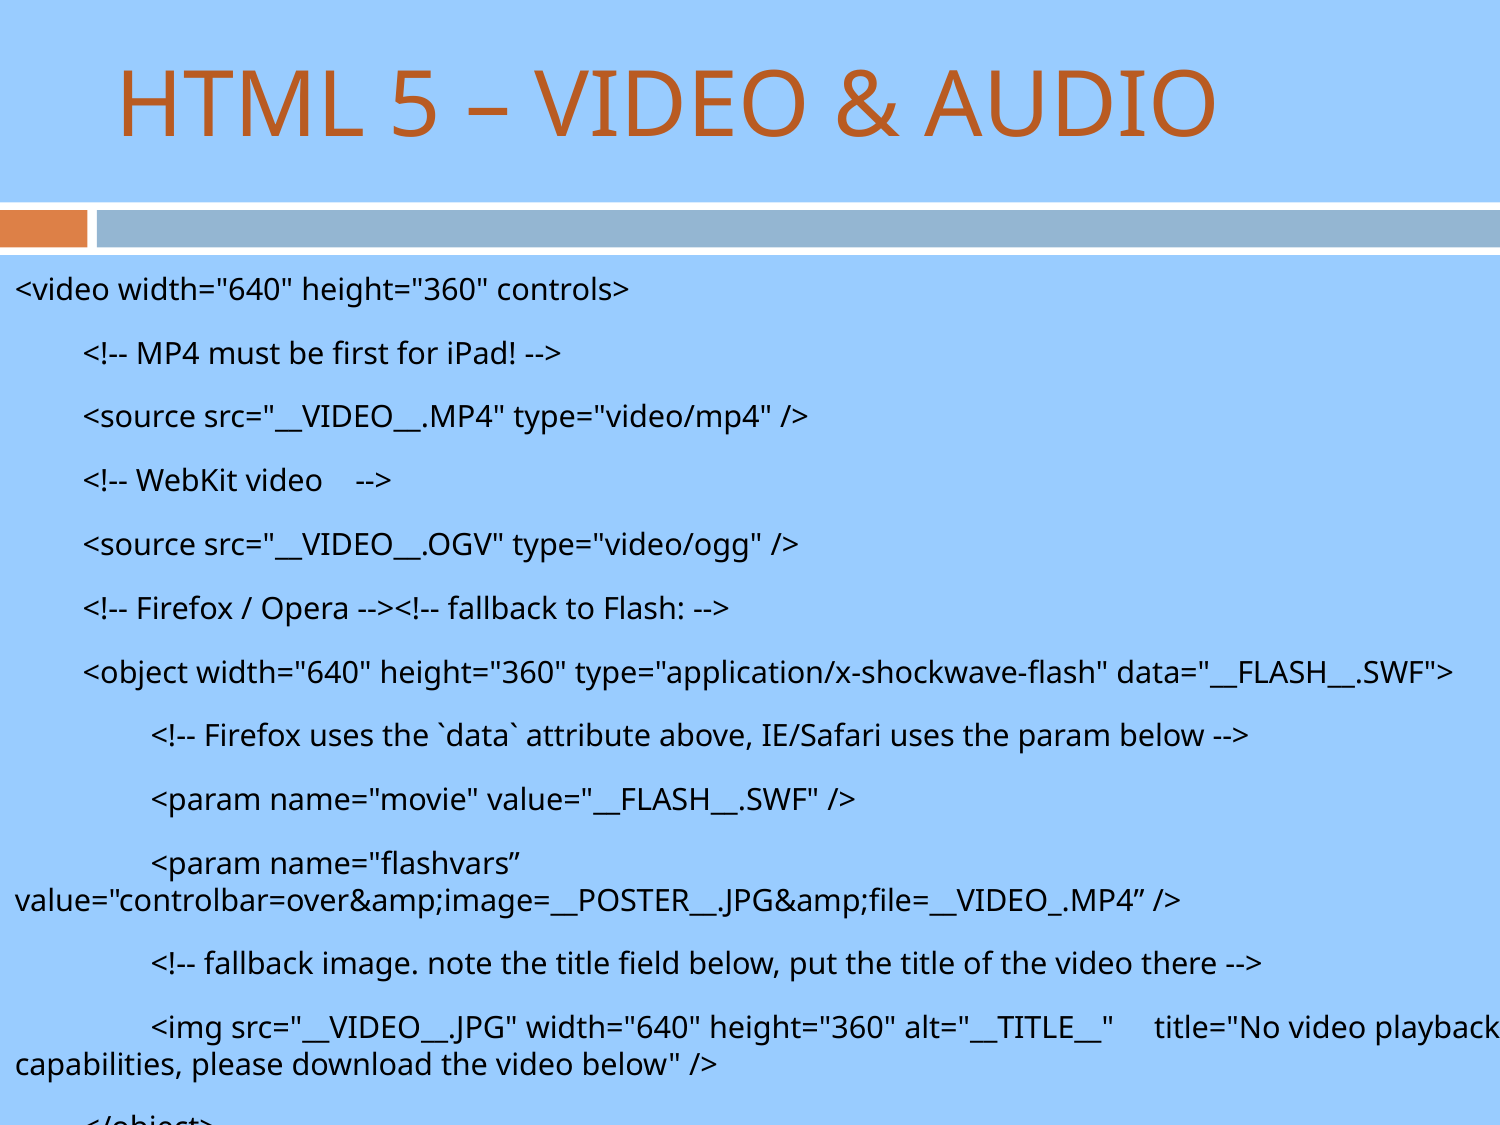

# HTML 5 – VIDEO & AUDIO
<video width="640" height="360" controls>
	<!-- MP4 must be first for iPad! -->
	<source src="__VIDEO__.MP4" type="video/mp4" />
	<!-- WebKit video -->
	<source src="__VIDEO__.OGV" type="video/ogg" />
	<!-- Firefox / Opera --><!-- fallback to Flash: -->
	<object width="640" height="360" type="application/x-shockwave-flash" data="__FLASH__.SWF">
		<!-- Firefox uses the `data` attribute above, IE/Safari uses the param below -->
		<param name="movie" value="__FLASH__.SWF" />
		<param name="flashvars” 			value="controlbar=over&amp;image=__POSTER__.JPG&amp;file=__VIDEO_.MP4” />
		<!-- fallback image. note the title field below, put the title of the video there -->
		<img src="__VIDEO__.JPG" width="640" height="360" alt="__TITLE__" title="No video playback capabilities, please download the video below" />
	</object>
</video>